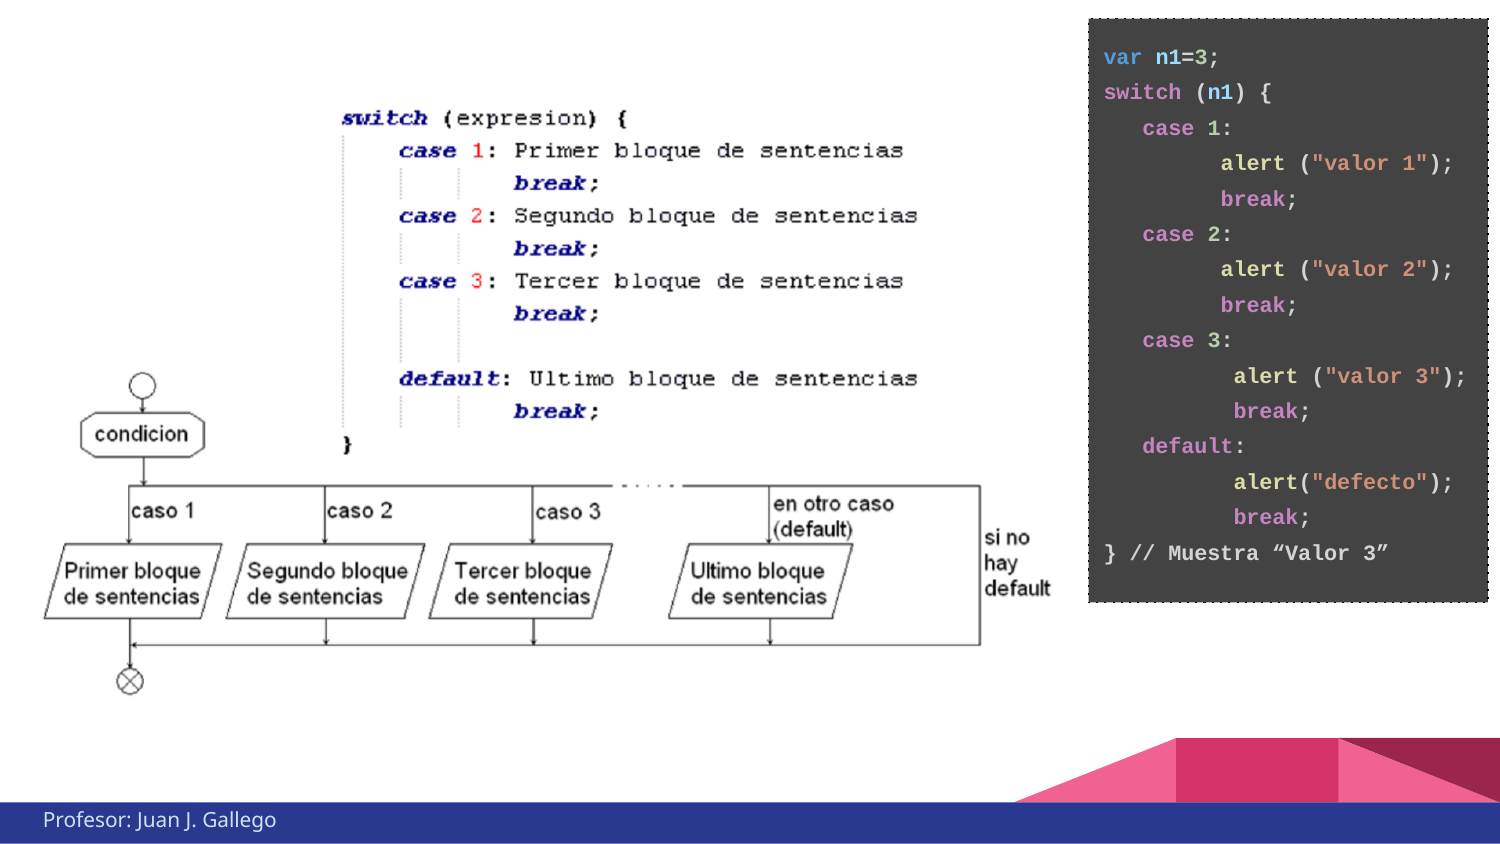

var n1=3;
switch (n1) {
 case 1:
 alert ("valor 1");
 break;
 case 2:
 alert ("valor 2");
 break;
 case 3:
 alert ("valor 3");
 break;
 default:
 alert("defecto");
 break;
} // Muestra “Valor 3”
#